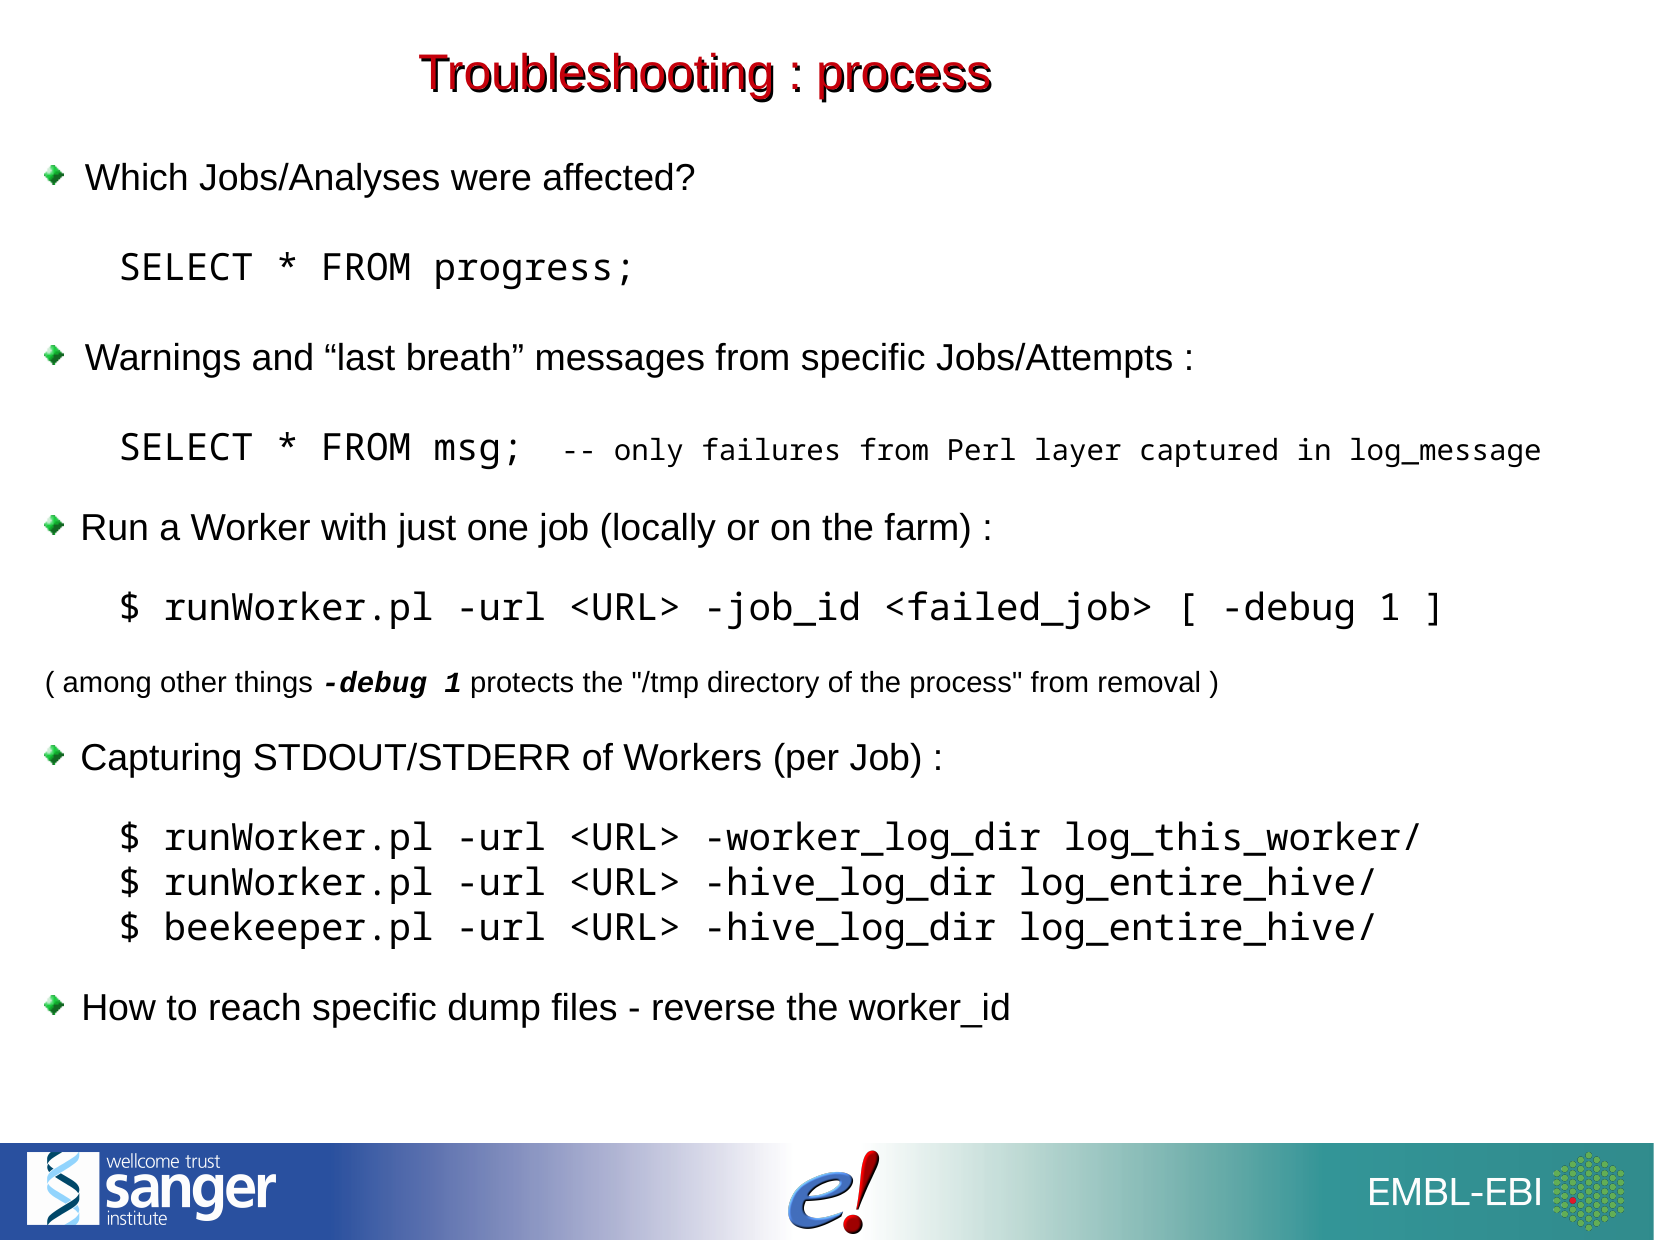

Troubleshooting : process
 Which Jobs/Analyses were affected?
	SELECT * FROM progress;
 Warnings and “last breath” messages from specific Jobs/Attempts :
	SELECT * FROM msg;	-- only failures from Perl layer captured in log_message
 Run a Worker with just one job (locally or on the farm) :
	$ runWorker.pl -url <URL> -job_id <failed_job> [ -debug 1 ]
( among other things -debug 1 protects the "/tmp directory of the process" from removal )
 Capturing STDOUT/STDERR of Workers (per Job) :
	$ runWorker.pl -url <URL> -worker_log_dir log_this_worker/
	$ runWorker.pl -url <URL> -hive_log_dir log_entire_hive/
	$ beekeeper.pl -url <URL> -hive_log_dir log_entire_hive/
 How to reach specific dump files - reverse the worker_id